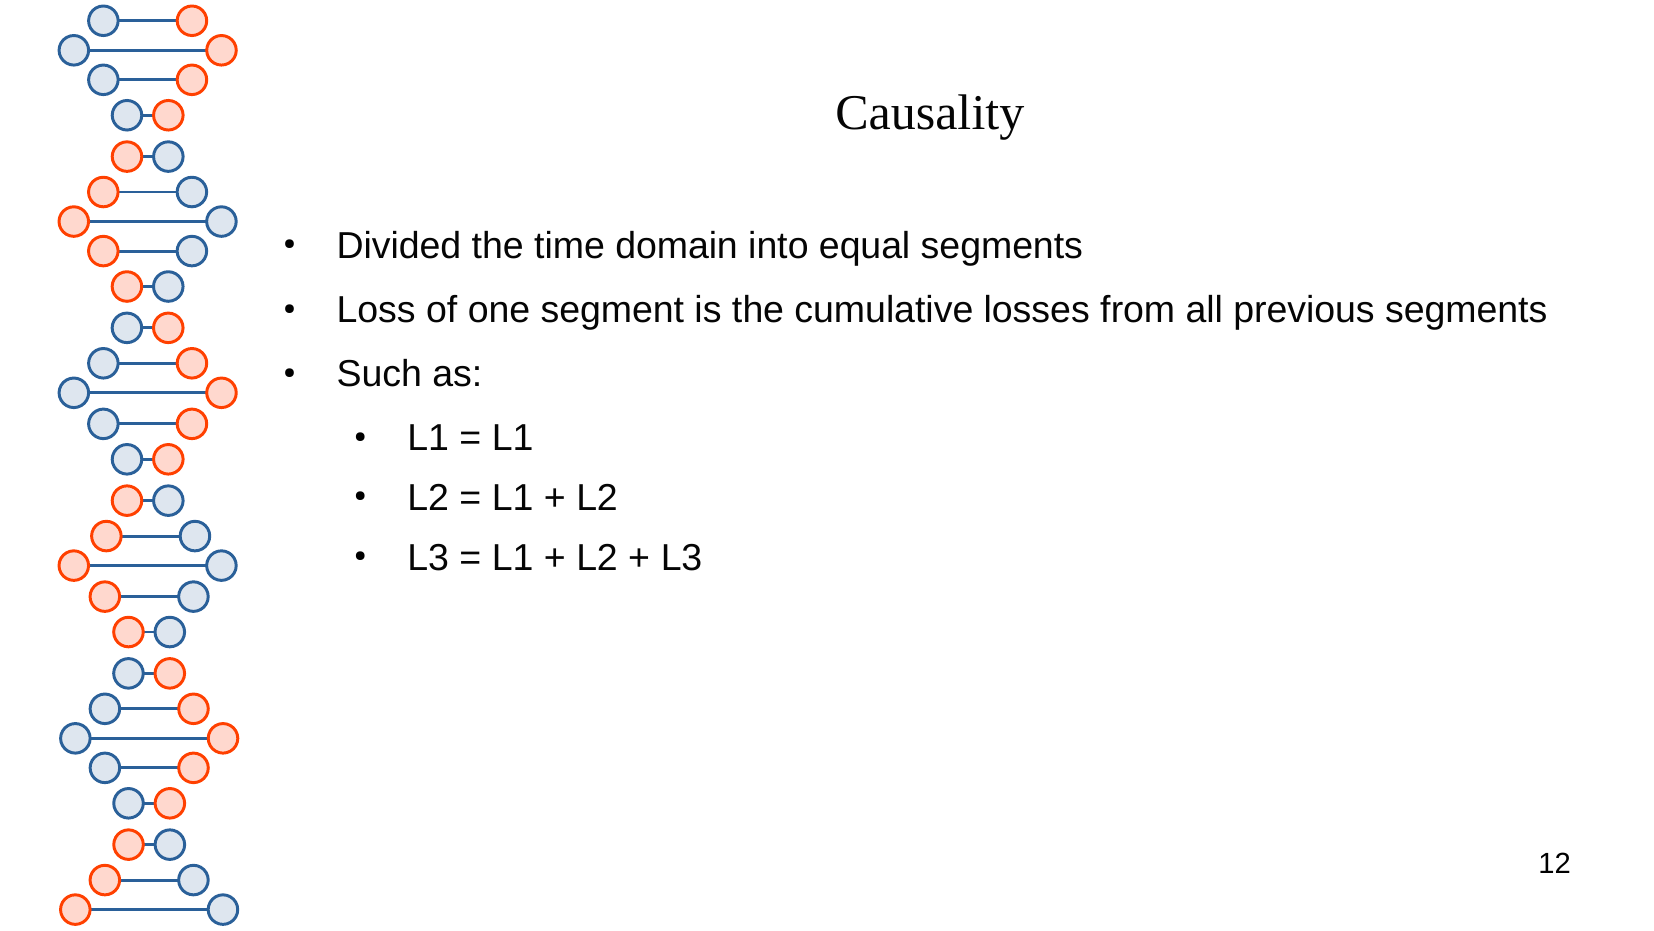

# Causality
Divided the time domain into equal segments
Loss of one segment is the cumulative losses from all previous segments
Such as:
L1 = L1
L2 = L1 + L2
L3 = L1 + L2 + L3
12